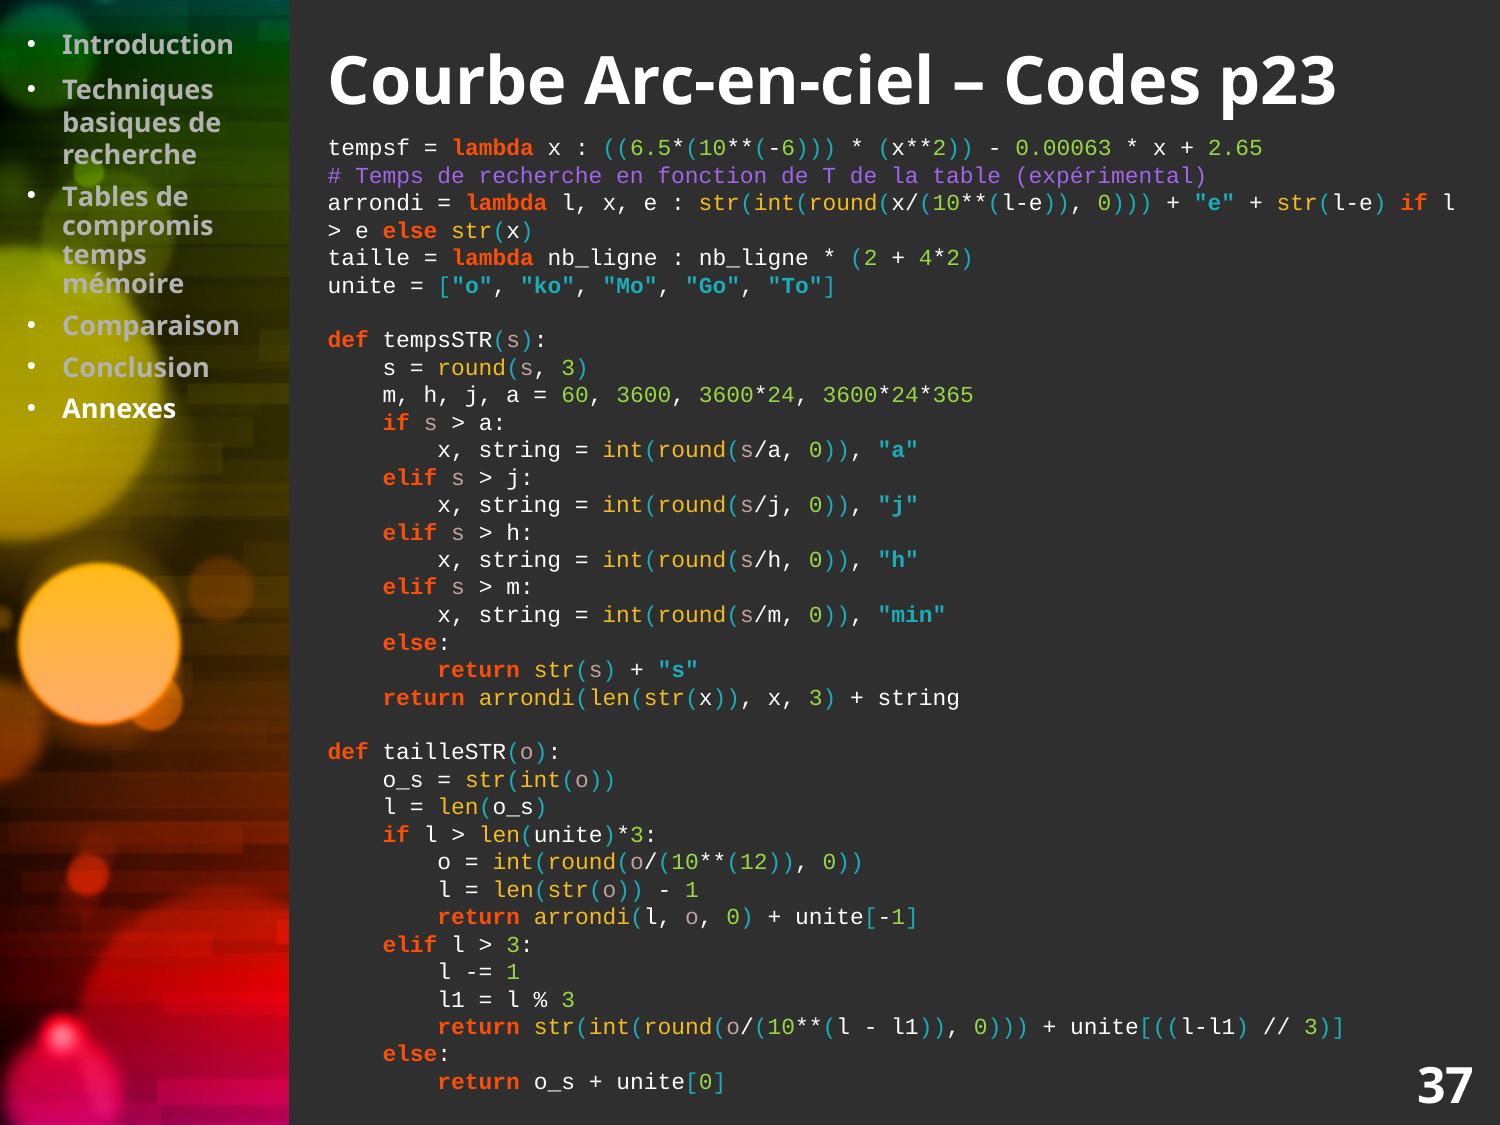

# Courbe Arc-en-ciel – Codes p23
Introduction
Techniques basiques de recherche
Tables de compromis temps mémoire
Comparaison
Conclusion
Annexes
tempsf = lambda x : ((6.5*(10**(-6))) * (x**2)) - 0.00063 * x + 2.65
# Temps de recherche en fonction de T de la table (expérimental)
arrondi = lambda l, x, e : str(int(round(x/(10**(l-e)), 0))) + "e" + str(l-e) if l > e else str(x)
taille = lambda nb_ligne : nb_ligne * (2 + 4*2)
unite = ["o", "ko", "Mo", "Go", "To"]
def tempsSTR(s):
 s = round(s, 3)
 m, h, j, a = 60, 3600, 3600*24, 3600*24*365
 if s > a:
 x, string = int(round(s/a, 0)), "a"
 elif s > j:
 x, string = int(round(s/j, 0)), "j"
 elif s > h:
 x, string = int(round(s/h, 0)), "h"
 elif s > m:
 x, string = int(round(s/m, 0)), "min"
 else:
 return str(s) + "s"
 return arrondi(len(str(x)), x, 3) + string
def tailleSTR(o):
 o_s = str(int(o))
 l = len(o_s)
 if l > len(unite)*3:
 o = int(round(o/(10**(12)), 0))
 l = len(str(o)) - 1
 return arrondi(l, o, 0) + unite[-1]
 elif l > 3:
 l -= 1
 l1 = l % 3
 return str(int(round(o/(10**(l - l1)), 0))) + unite[((l-l1) // 3)]
 else:
 return o_s + unite[0]